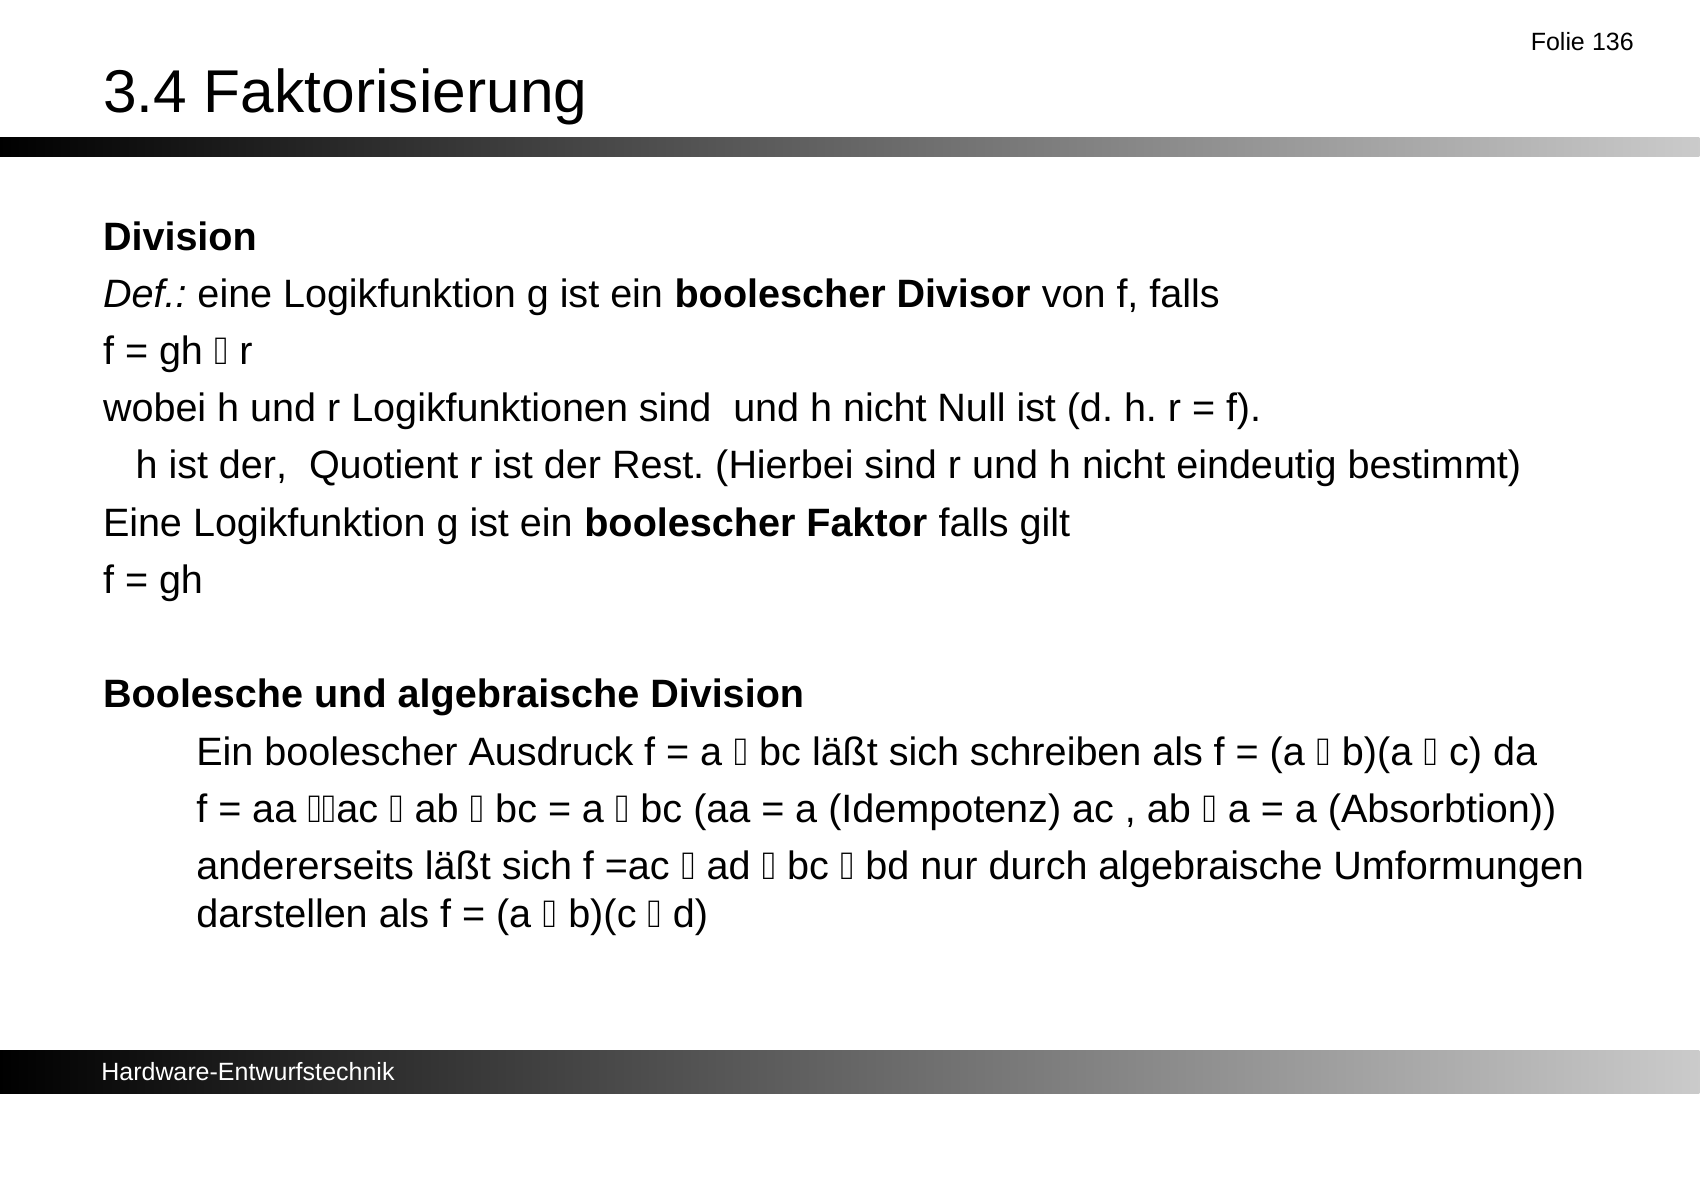

# 3.4 Faktorisierung
Division
Def.: eine Logikfunktion g ist ein boolescher Divisor von f, falls
f = gh  r
wobei h und r Logikfunktionen sind und h nicht Null ist (d. h. r = f).
	h ist der, Quotient r ist der Rest. (Hierbei sind r und h nicht eindeutig bestimmt)
Eine Logikfunktion g ist ein boolescher Faktor falls gilt
f = gh
Boolesche und algebraische Division
	Ein boolescher Ausdruck f = a  bc läßt sich schreiben als f = (a  b)(a  c) da
	f = aa ac  ab  bc = a  bc (aa = a (Idempotenz) ac , ab  a = a (Absorbtion))
	andererseits läßt sich f =ac  ad  bc  bd nur durch algebraische Umformungen darstellen als f = (a  b)(c  d)